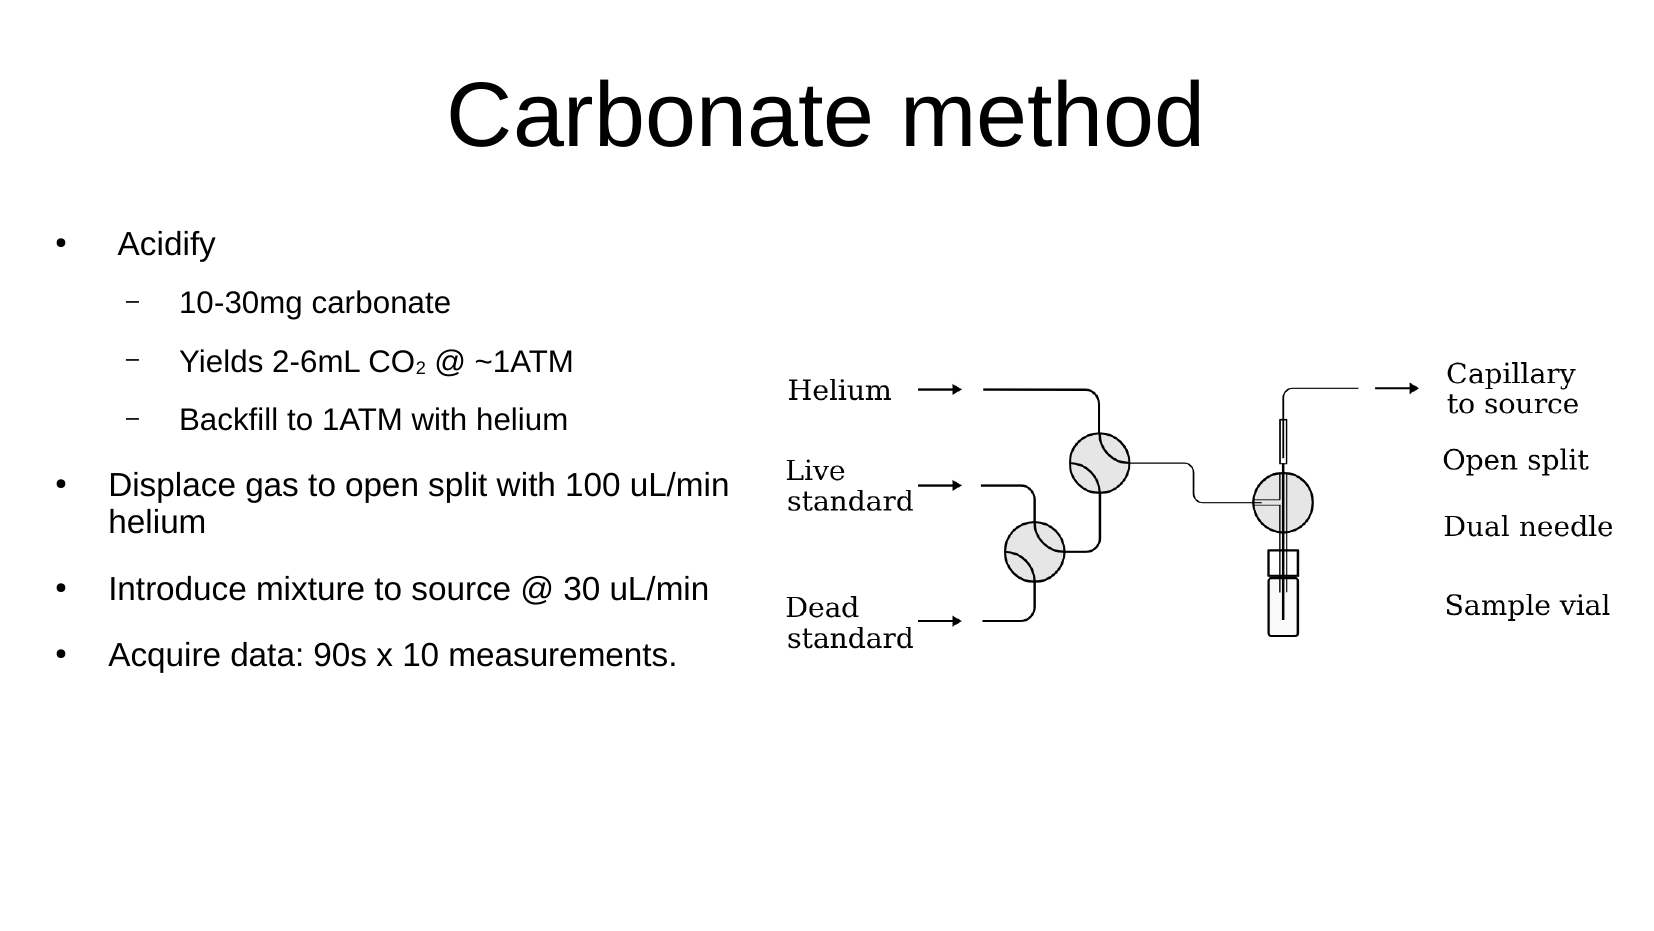

Carbonate method
# Acidify
10-30mg carbonate
Yields 2-6mL CO2 @ ~1ATM
Backfill to 1ATM with helium
Displace gas to open split with 100 uL/min helium
Introduce mixture to source @ 30 uL/min
Acquire data: 90s x 10 measurements.